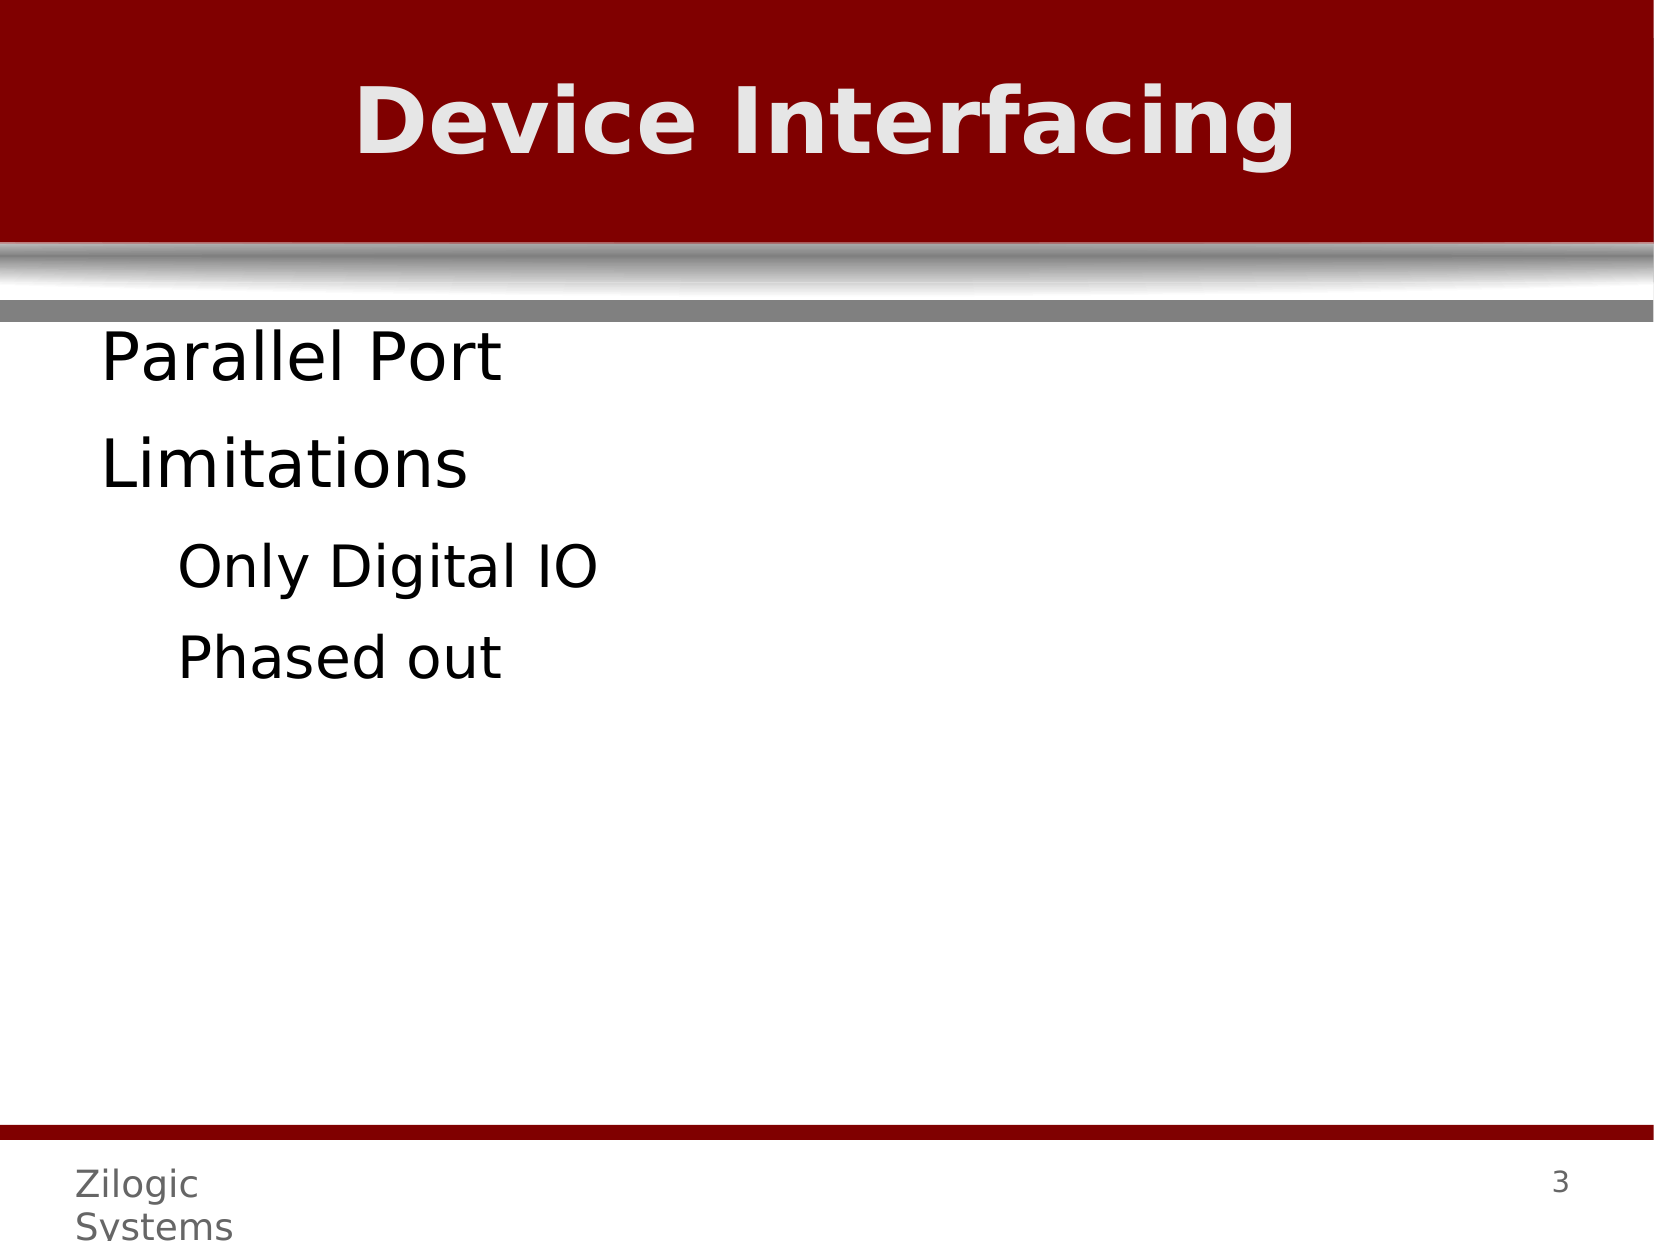

# Device Interfacing
Parallel Port
Limitations
Only Digital IO
Phased out
3